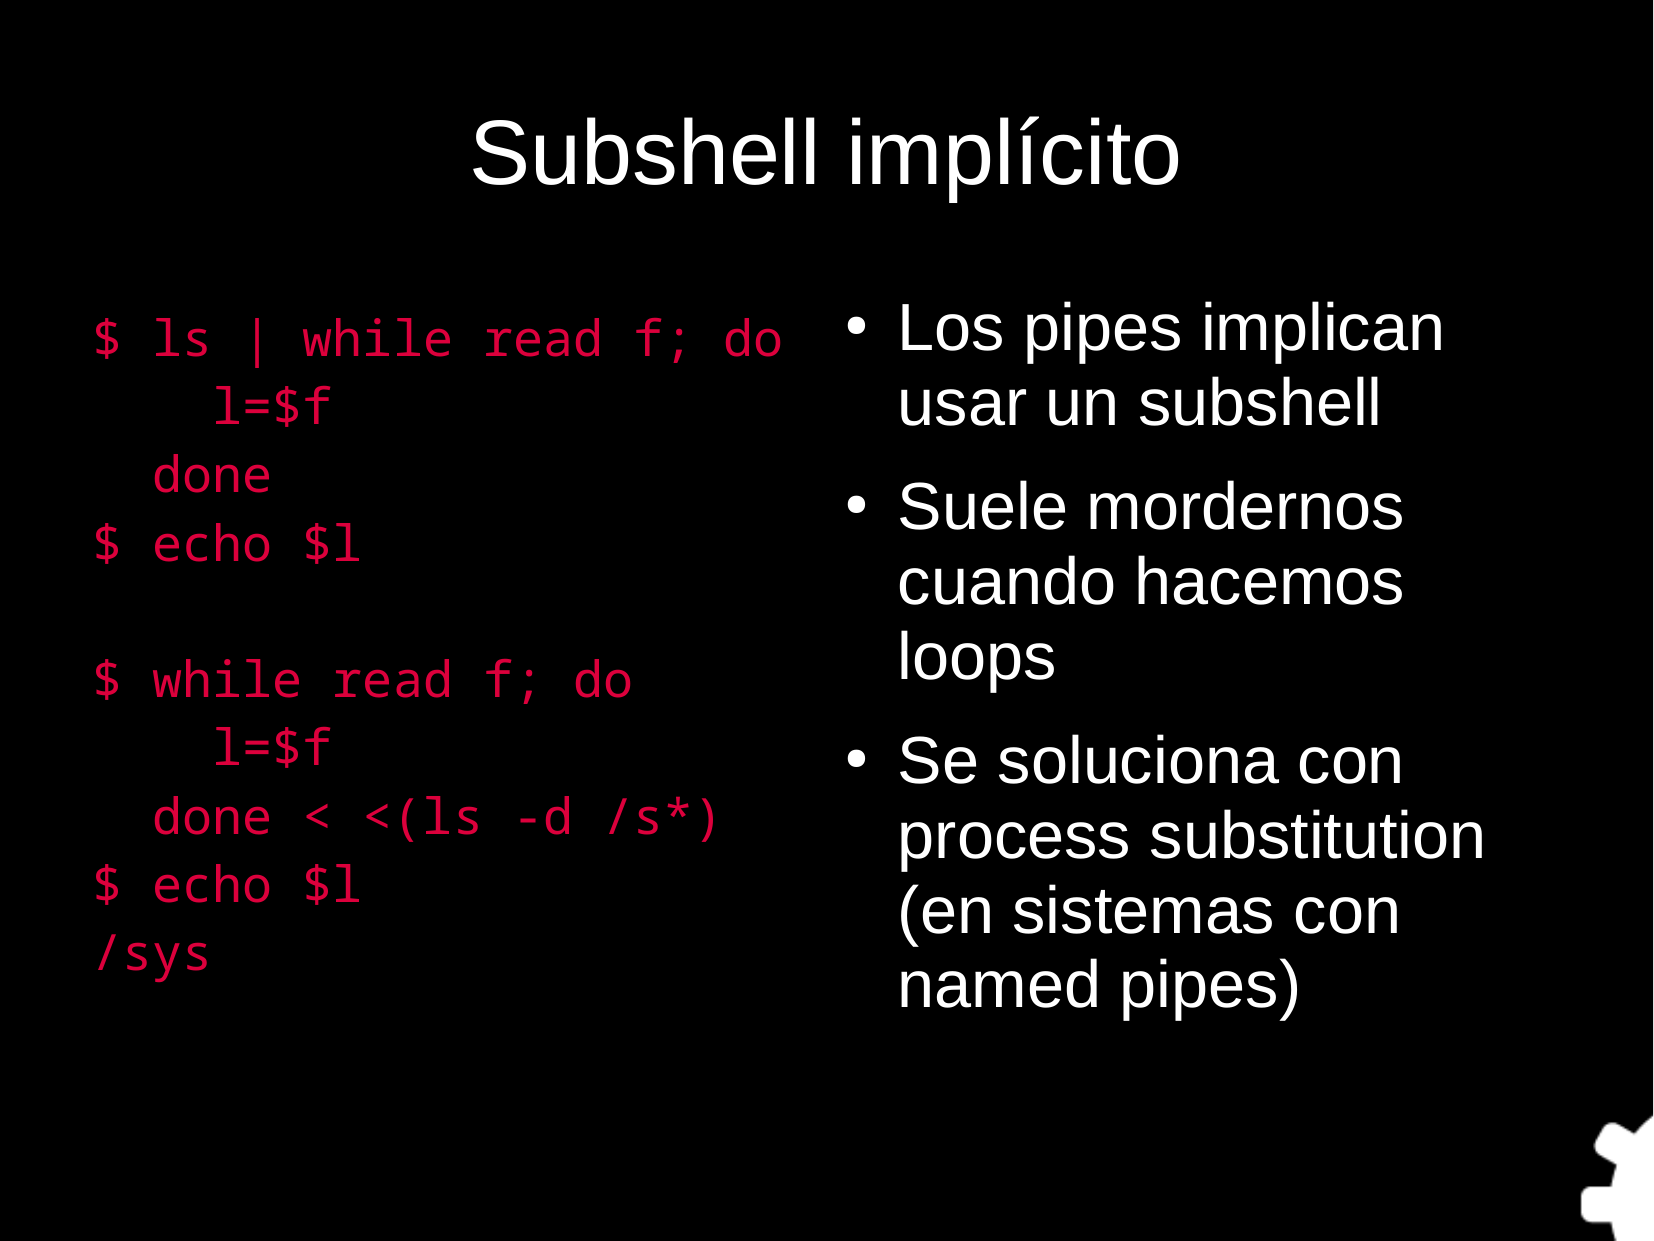

# Subshell implícito
Los pipes implican usar un subshell
Suele mordernos cuando hacemos loops
Se soluciona con process substitution (en sistemas con named pipes)
$ ls | while read f; do
 l=$f
 done
$ echo $l
$ while read f; do
 l=$f
 done < <(ls -d /s*)
$ echo $l
/sys